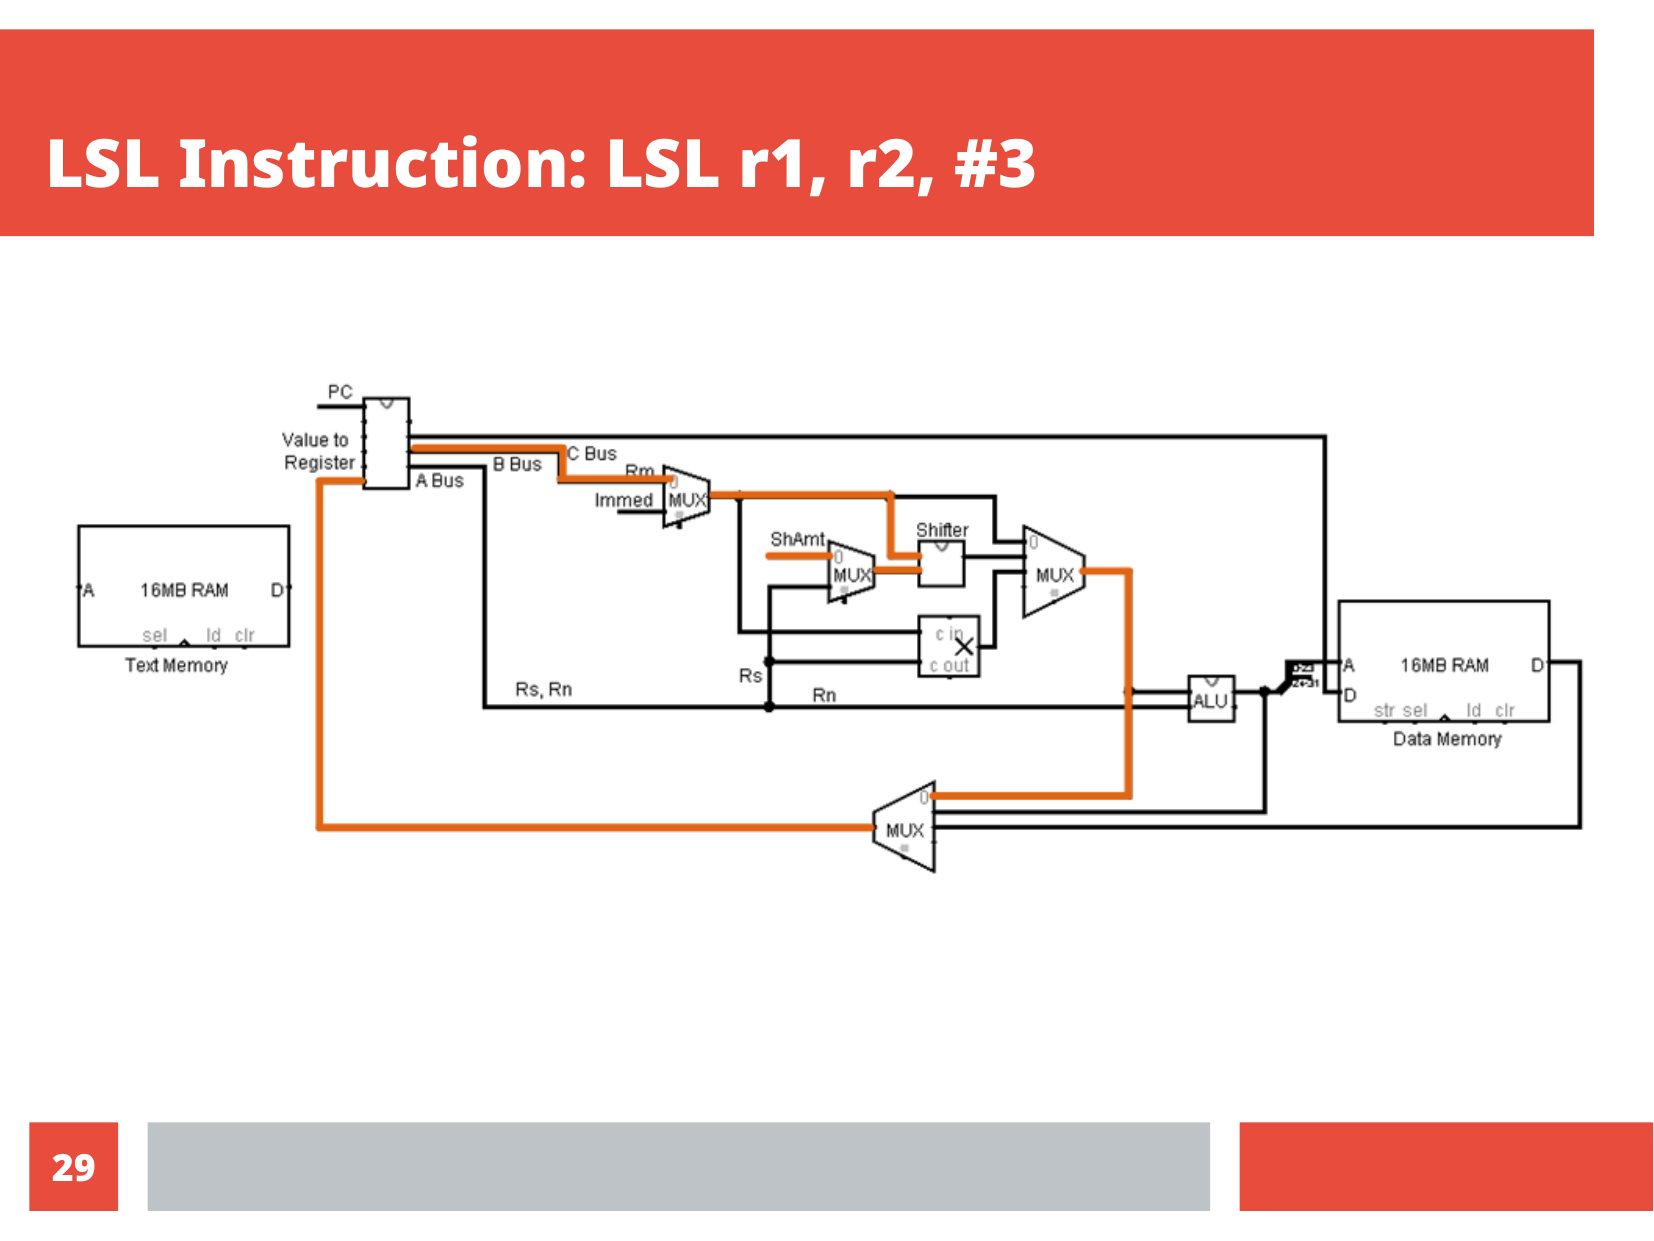

# LSL Instruction: LSL r1, r2, #3
29